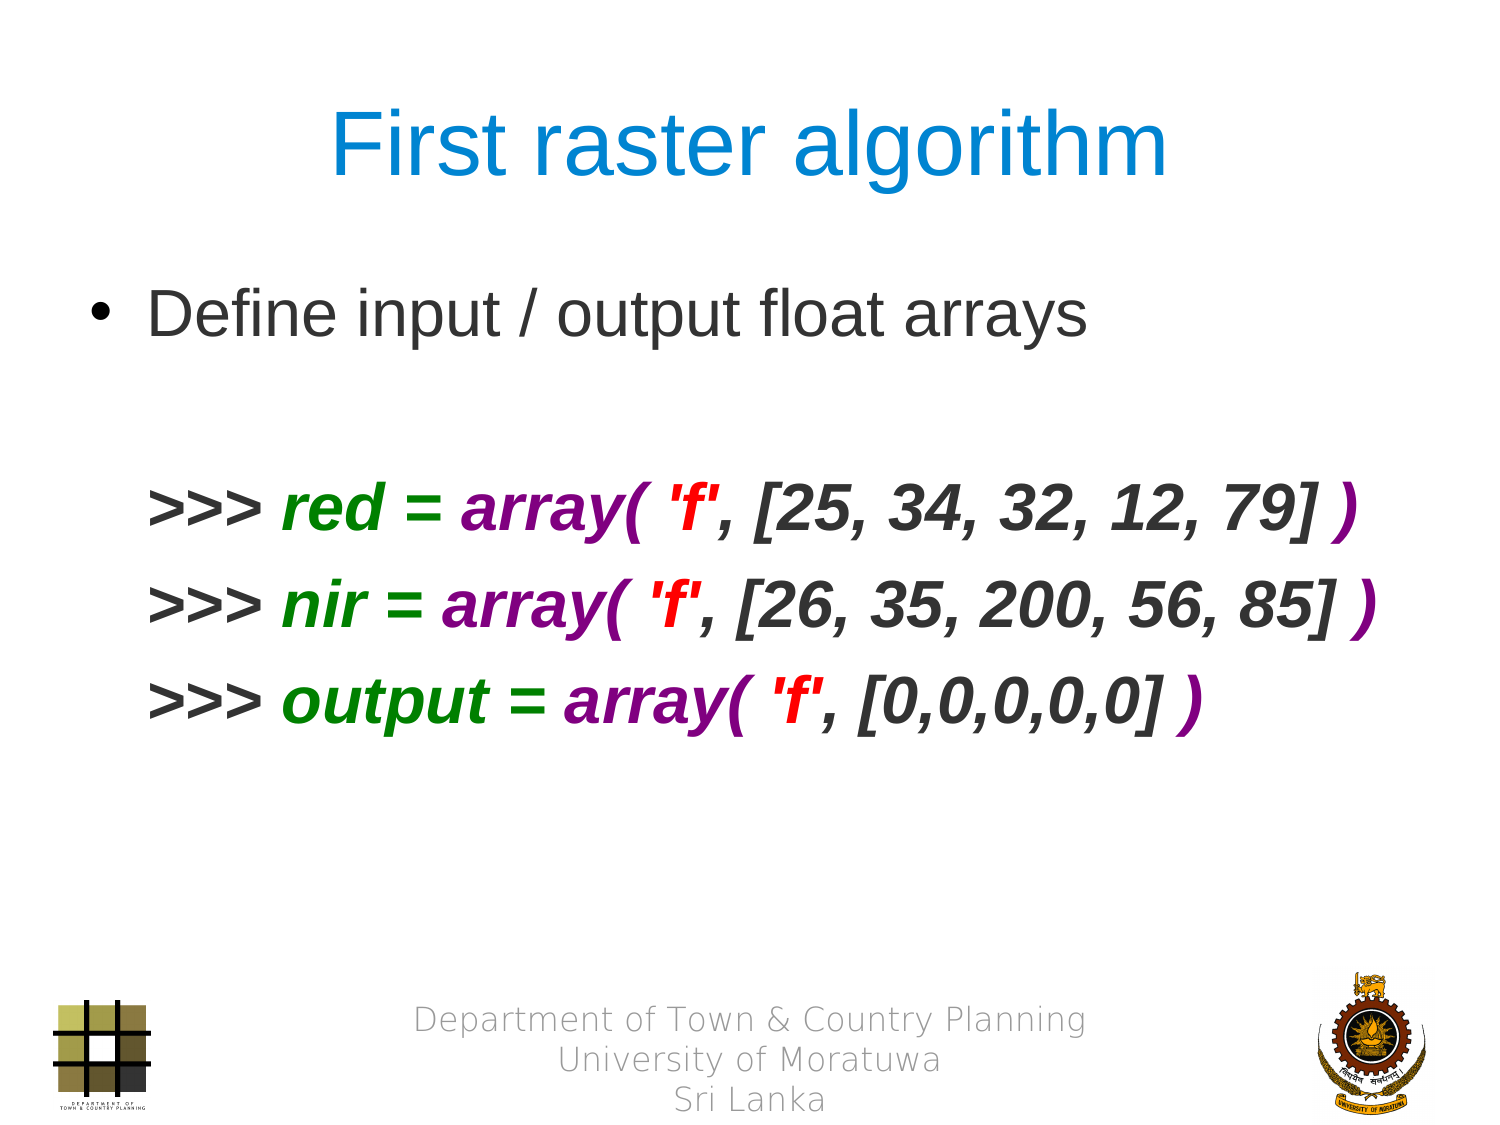

# First raster algorithm
Define input / output float arrays
>>> red = array( 'f', [25, 34, 32, 12, 79] )
>>> nir = array( 'f', [26, 35, 200, 56, 85] )
>>> output = array( 'f', [0,0,0,0,0] )